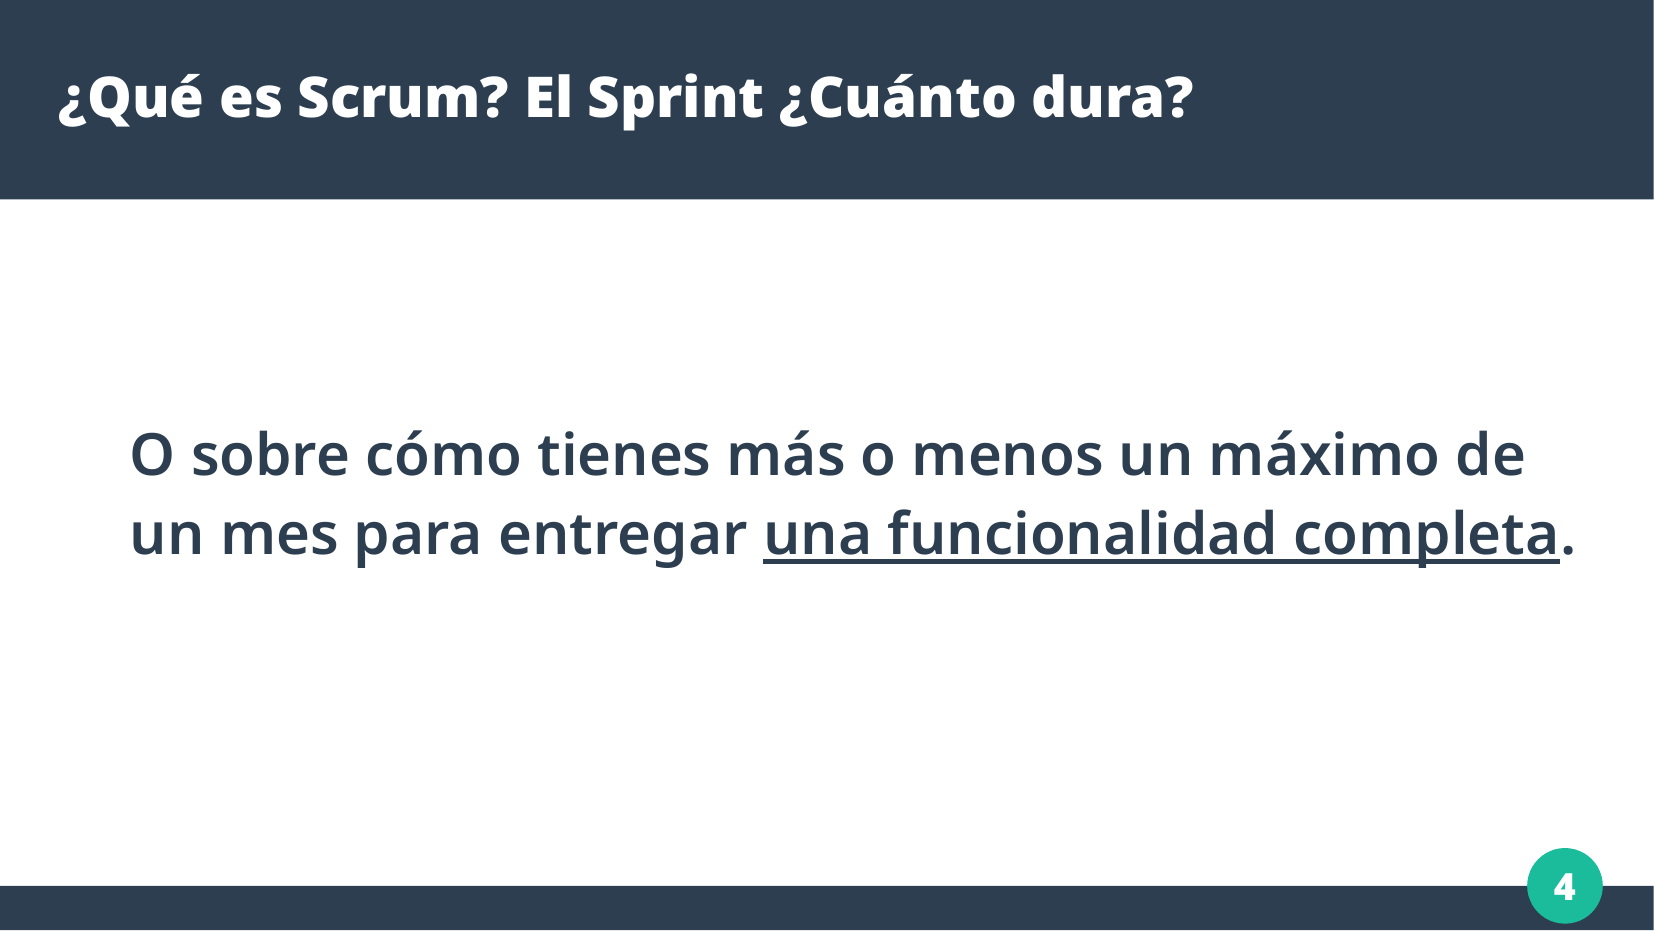

# ¿Qué es Scrum? El Sprint ¿Cuánto dura?
O sobre cómo tienes más o menos un máximo de un mes para entregar una funcionalidad completa.